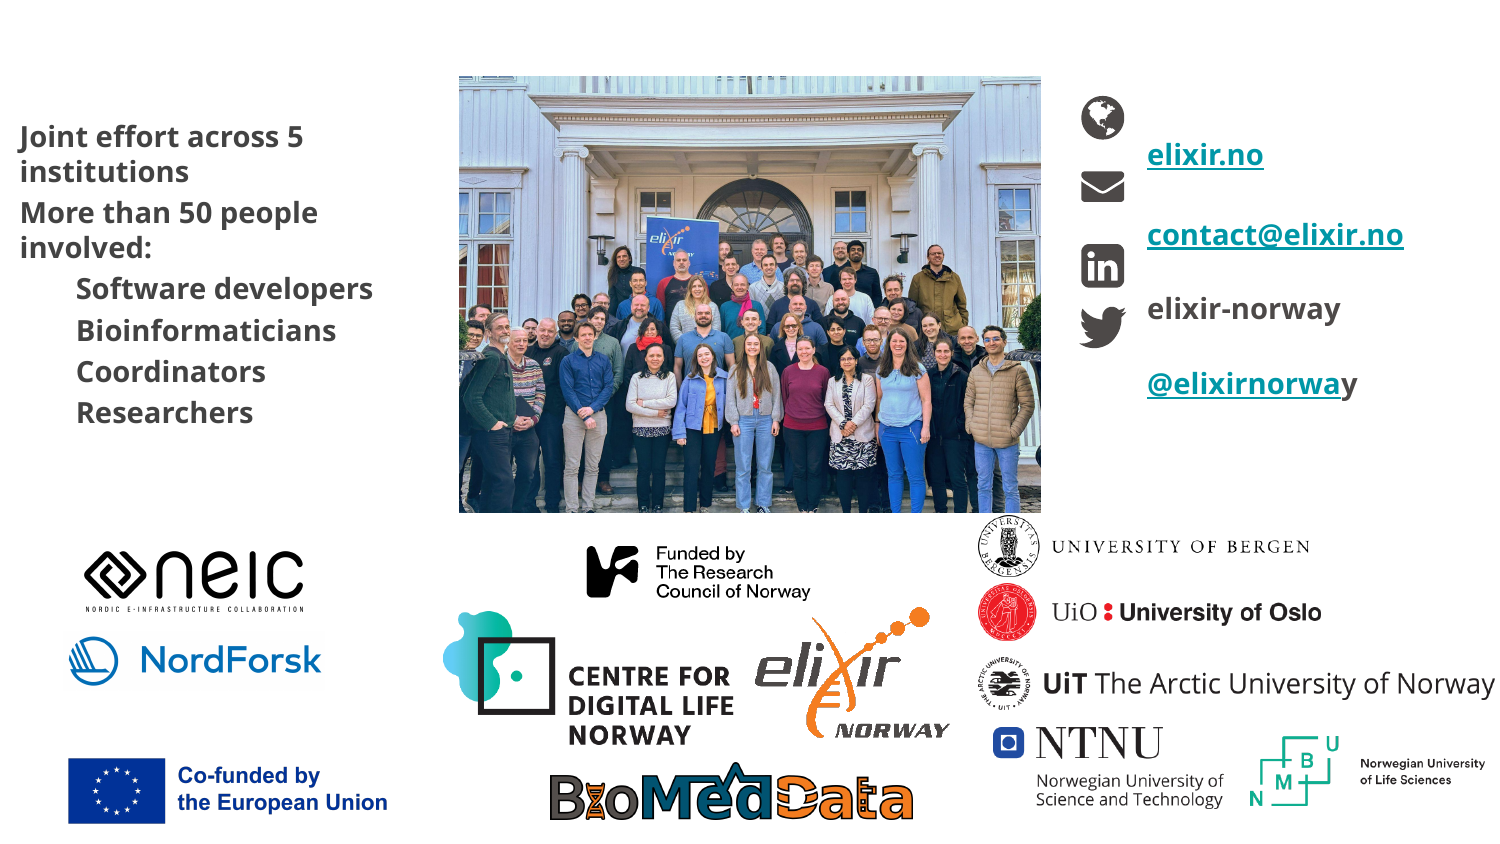

Joint effort across 5 institutions
More than 50 people involved:
Software developers
Bioinformaticians
Coordinators
Researchers
elixir.no			 contact@elixir.no
elixir-norway
@elixirnorway